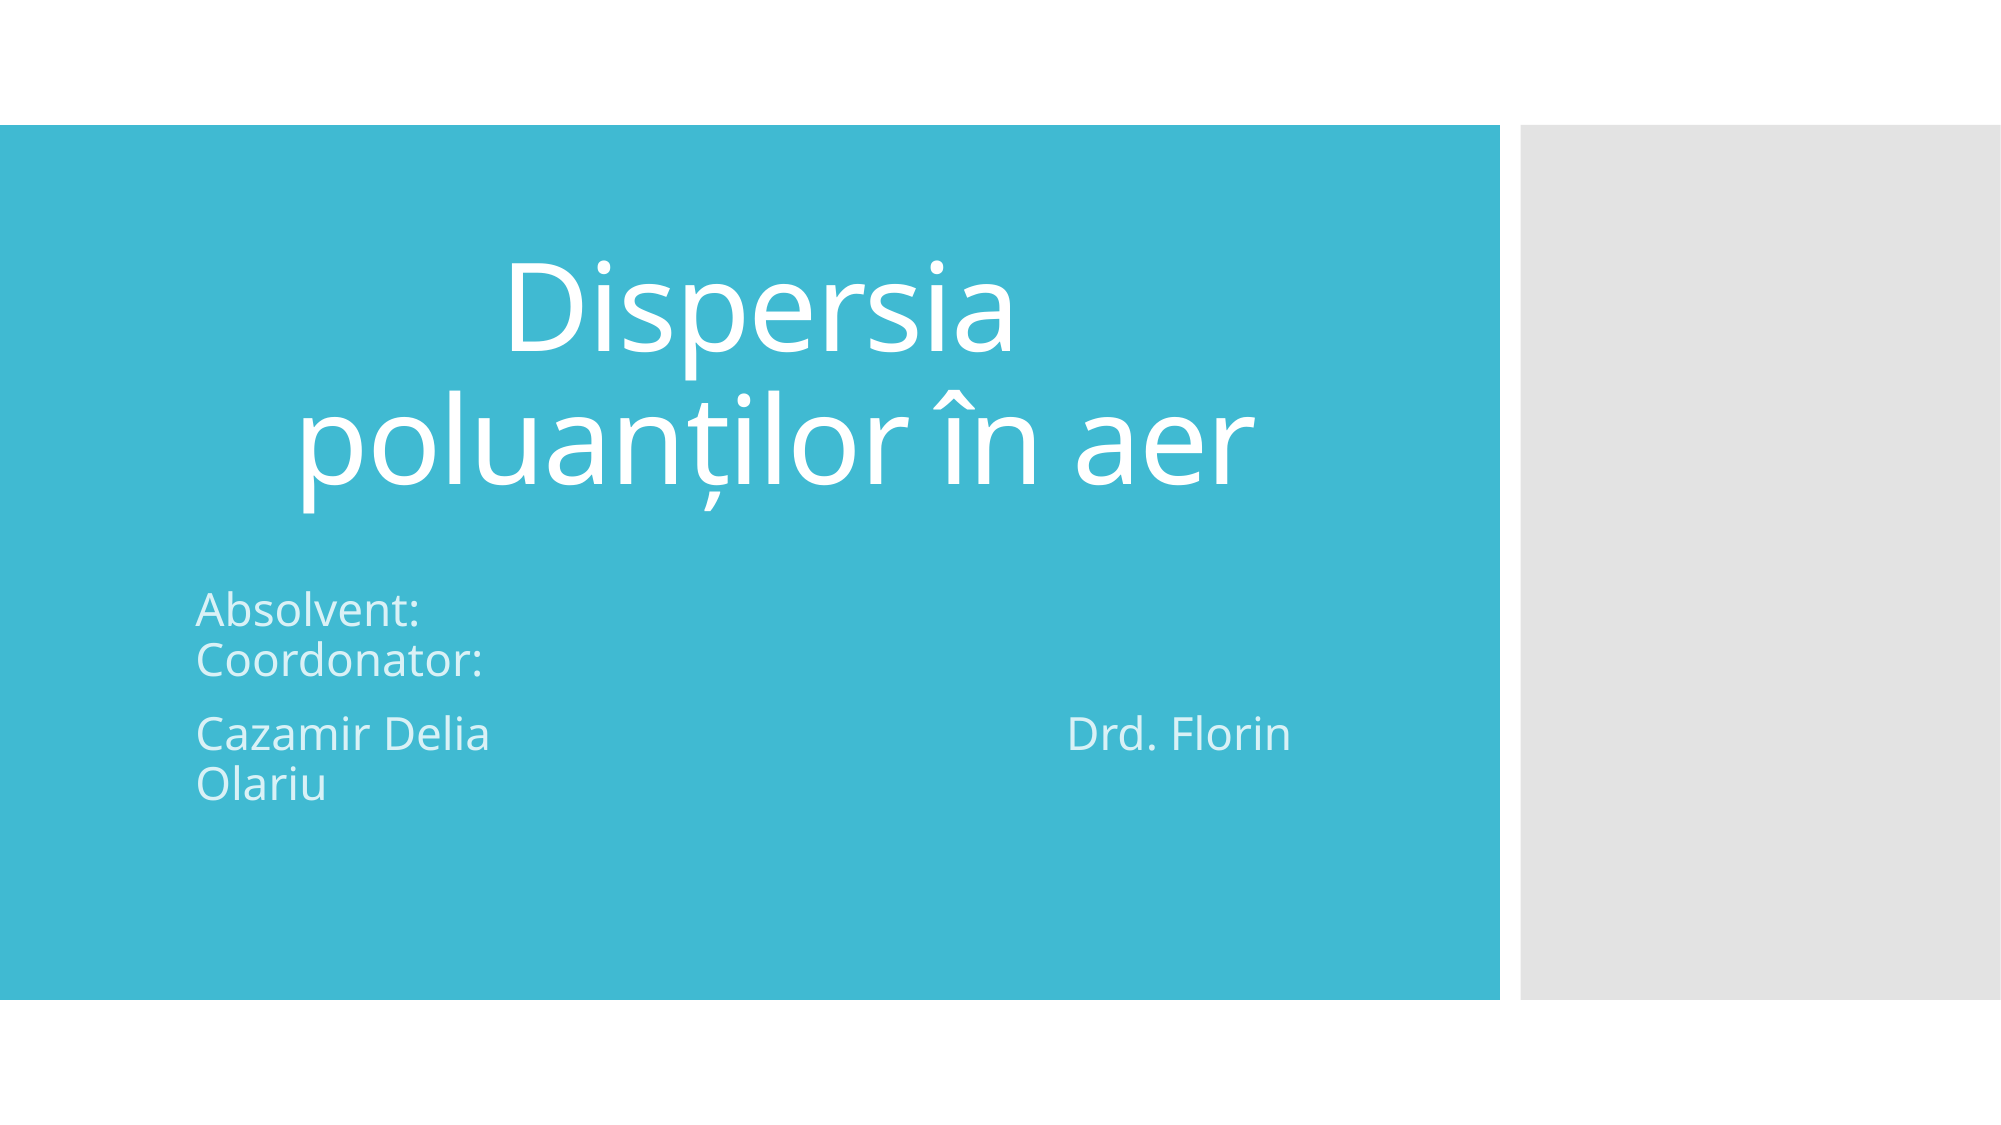

# Dispersia poluanților în aer
Absolvent: Coordonator:
Cazamir Delia Drd. Florin Olariu